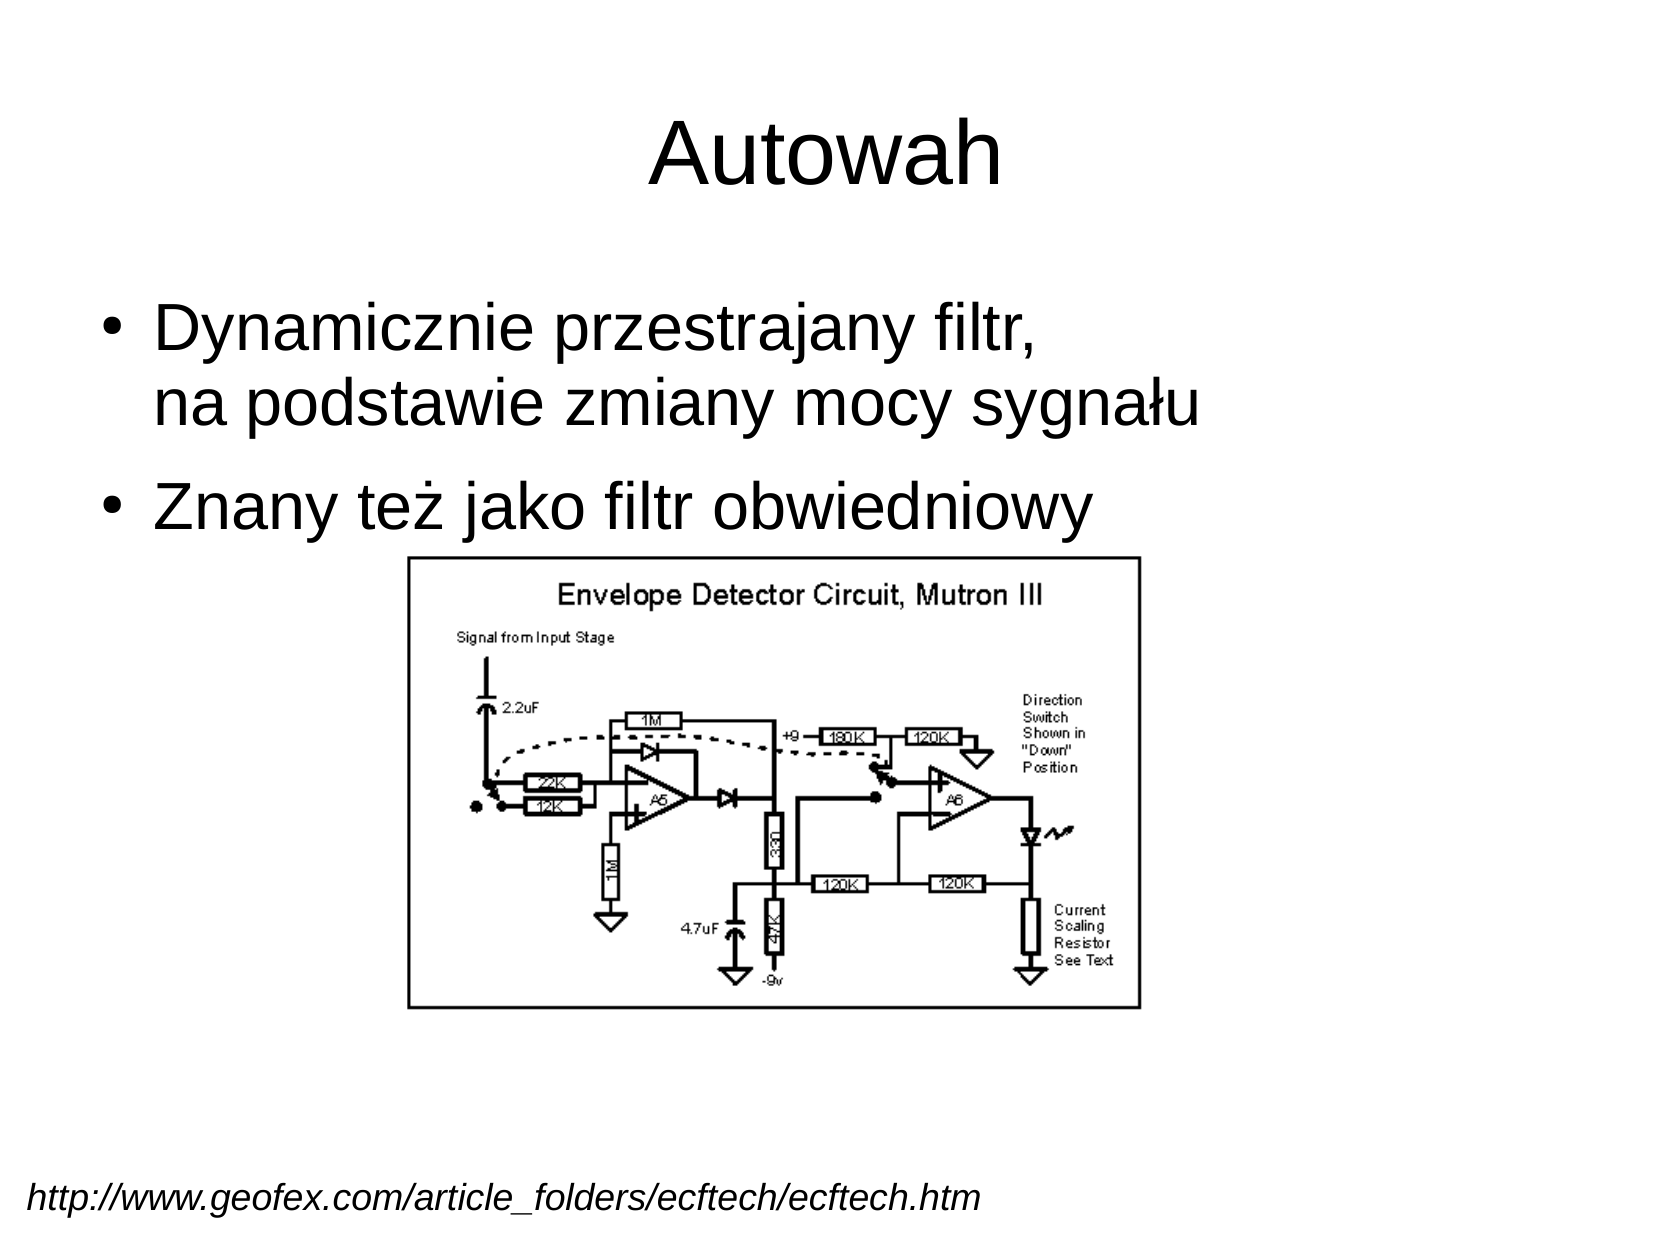

# Autowah
Dynamicznie przestrajany filtr,
na podstawie zmiany mocy sygnału
Znany też jako filtr obwiedniowy
http://www.geofex.com/article_folders/ecftech/ecftech.htm